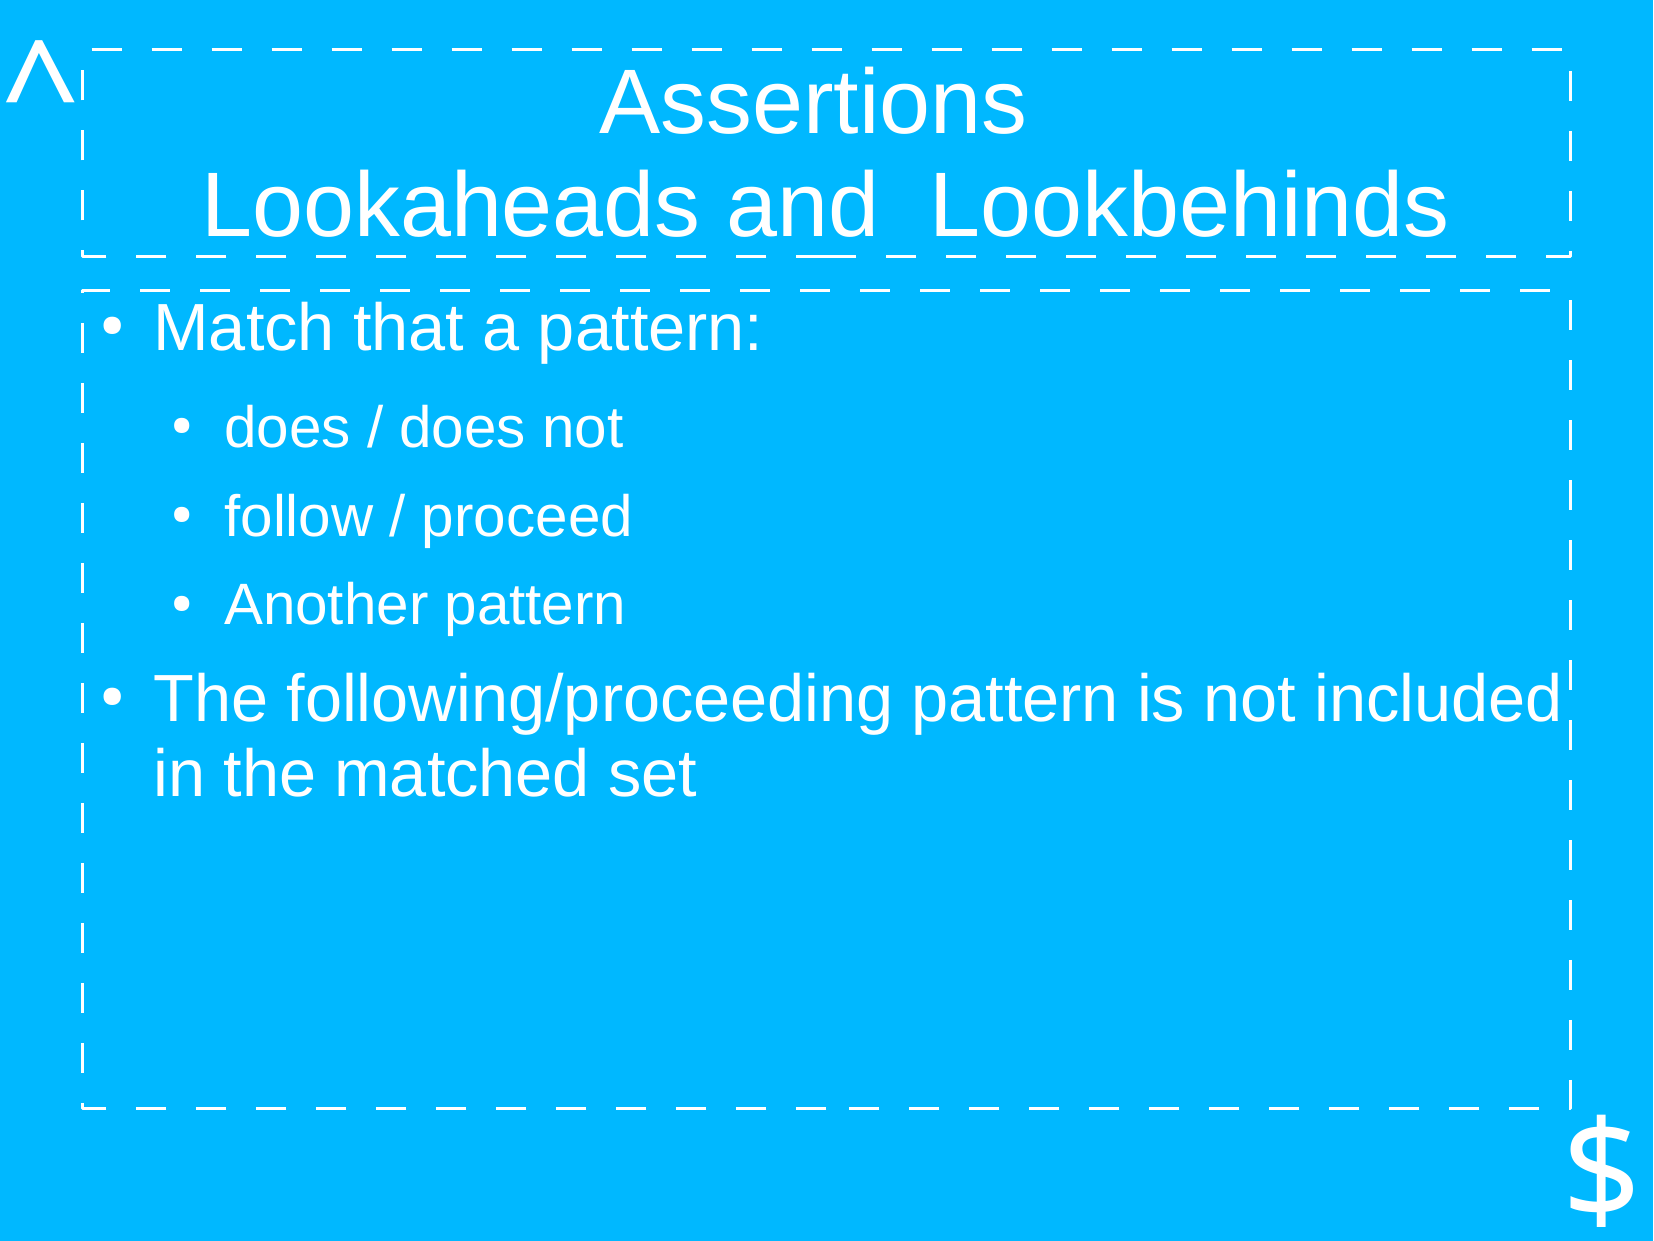

# Assertions Lookaheads and Lookbehinds
Match that a pattern:
does / does not
follow / proceed
Another pattern
The following/proceeding pattern is not included in the matched set